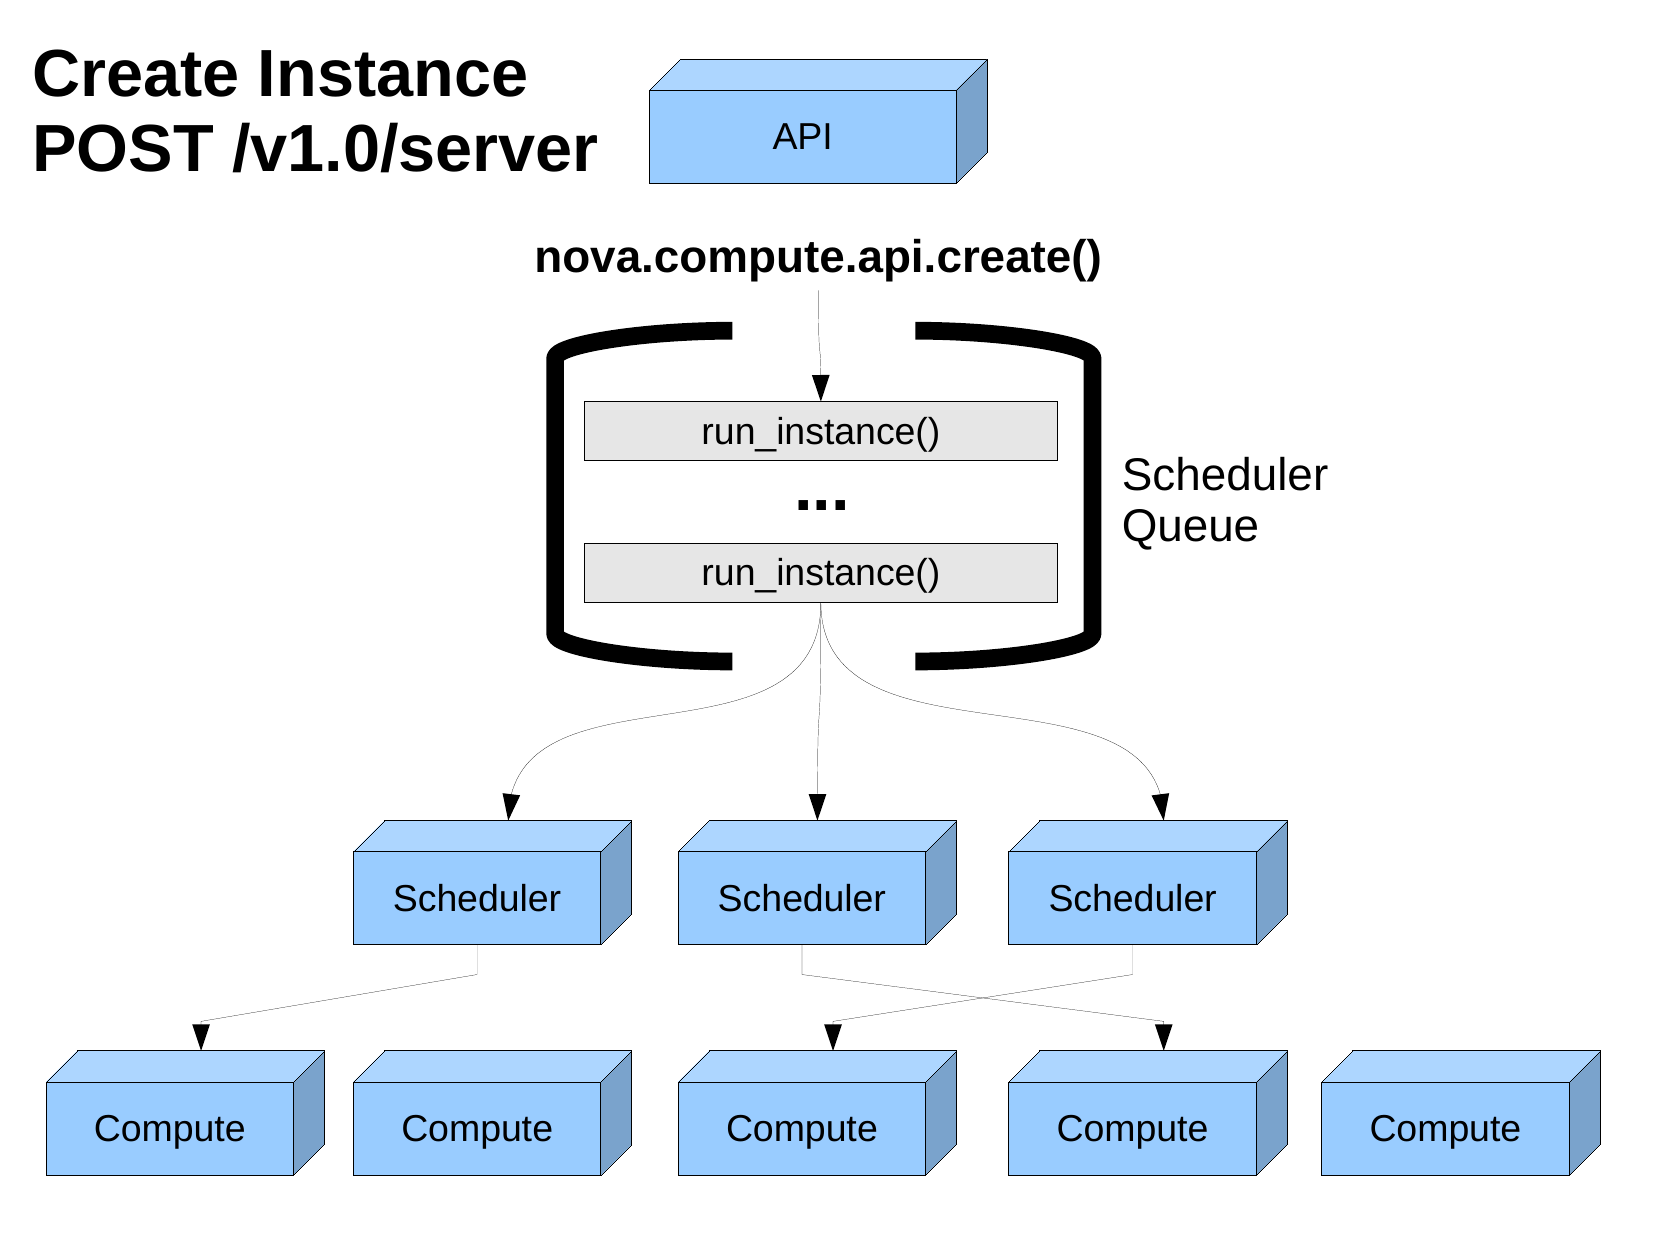

Create Instance
POST /v1.0/server
API
nova.compute.api.create()
run_instance()
Scheduler
Queue
...
run_instance()
Scheduler
Scheduler
Scheduler
Compute
Compute
Compute
Compute
Compute